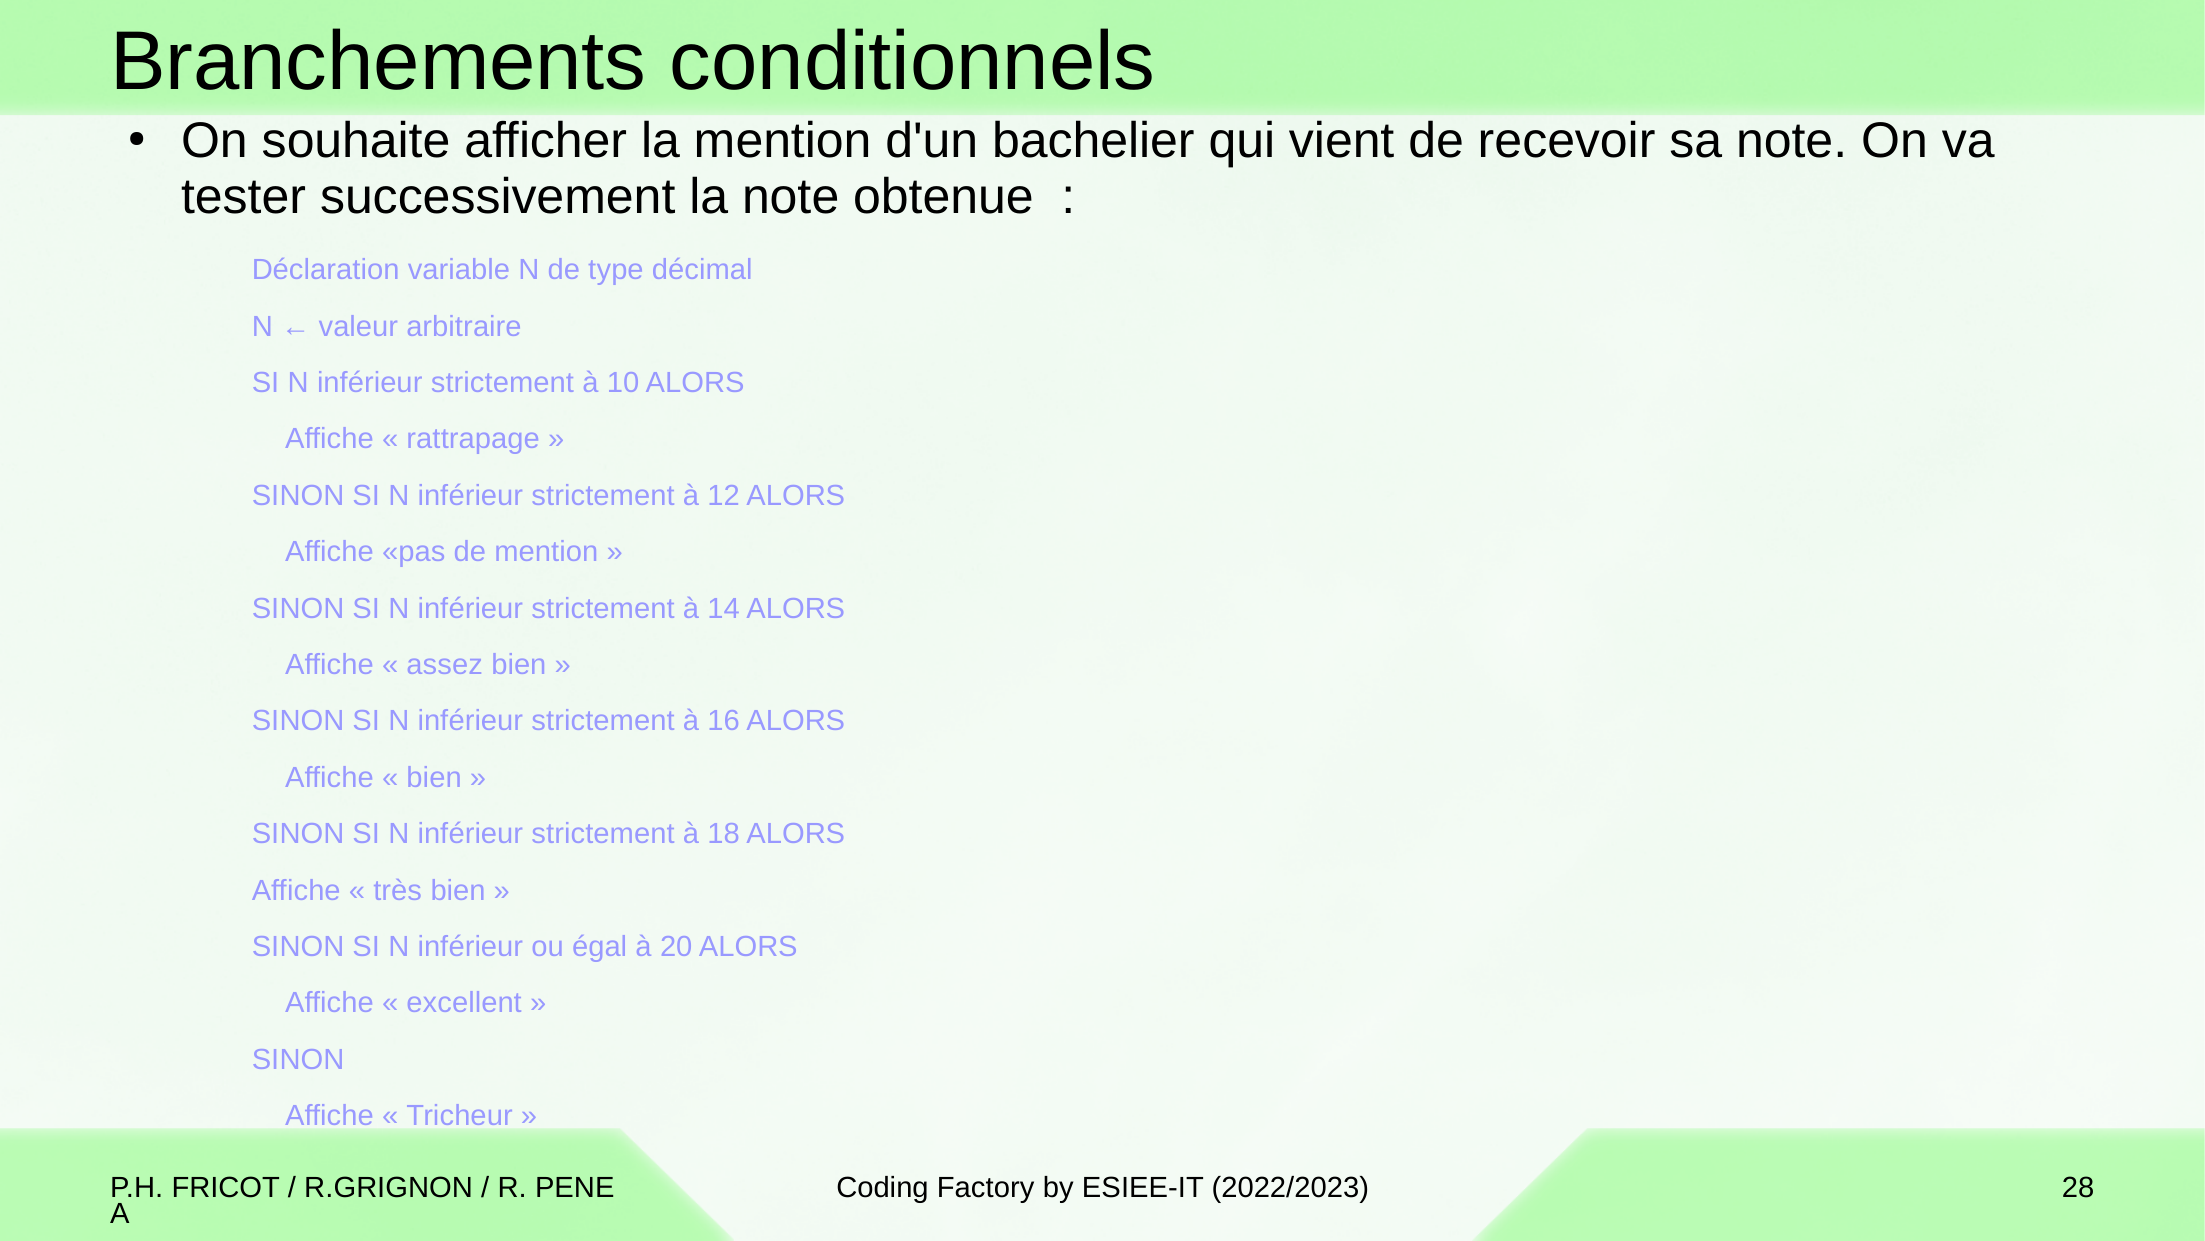

# Branchements conditionnels
On souhaite afficher la mention d'un bachelier qui vient de recevoir sa note. On va tester successivement la note obtenue  :
Déclaration variable N de type décimal
N ← valeur arbitraire
SI N inférieur strictement à 10 ALORS
 Affiche « rattrapage »
SINON SI N inférieur strictement à 12 ALORS
 Affiche «pas de mention »
SINON SI N inférieur strictement à 14 ALORS
 Affiche « assez bien »
SINON SI N inférieur strictement à 16 ALORS
 Affiche « bien »
SINON SI N inférieur strictement à 18 ALORS
Affiche « très bien »
SINON SI N inférieur ou égal à 20 ALORS
 Affiche « excellent »
SINON
 Affiche « Tricheur »
P.H. FRICOT / R.GRIGNON / R. PENEA
Coding Factory by ESIEE-IT (2022/2023)
28